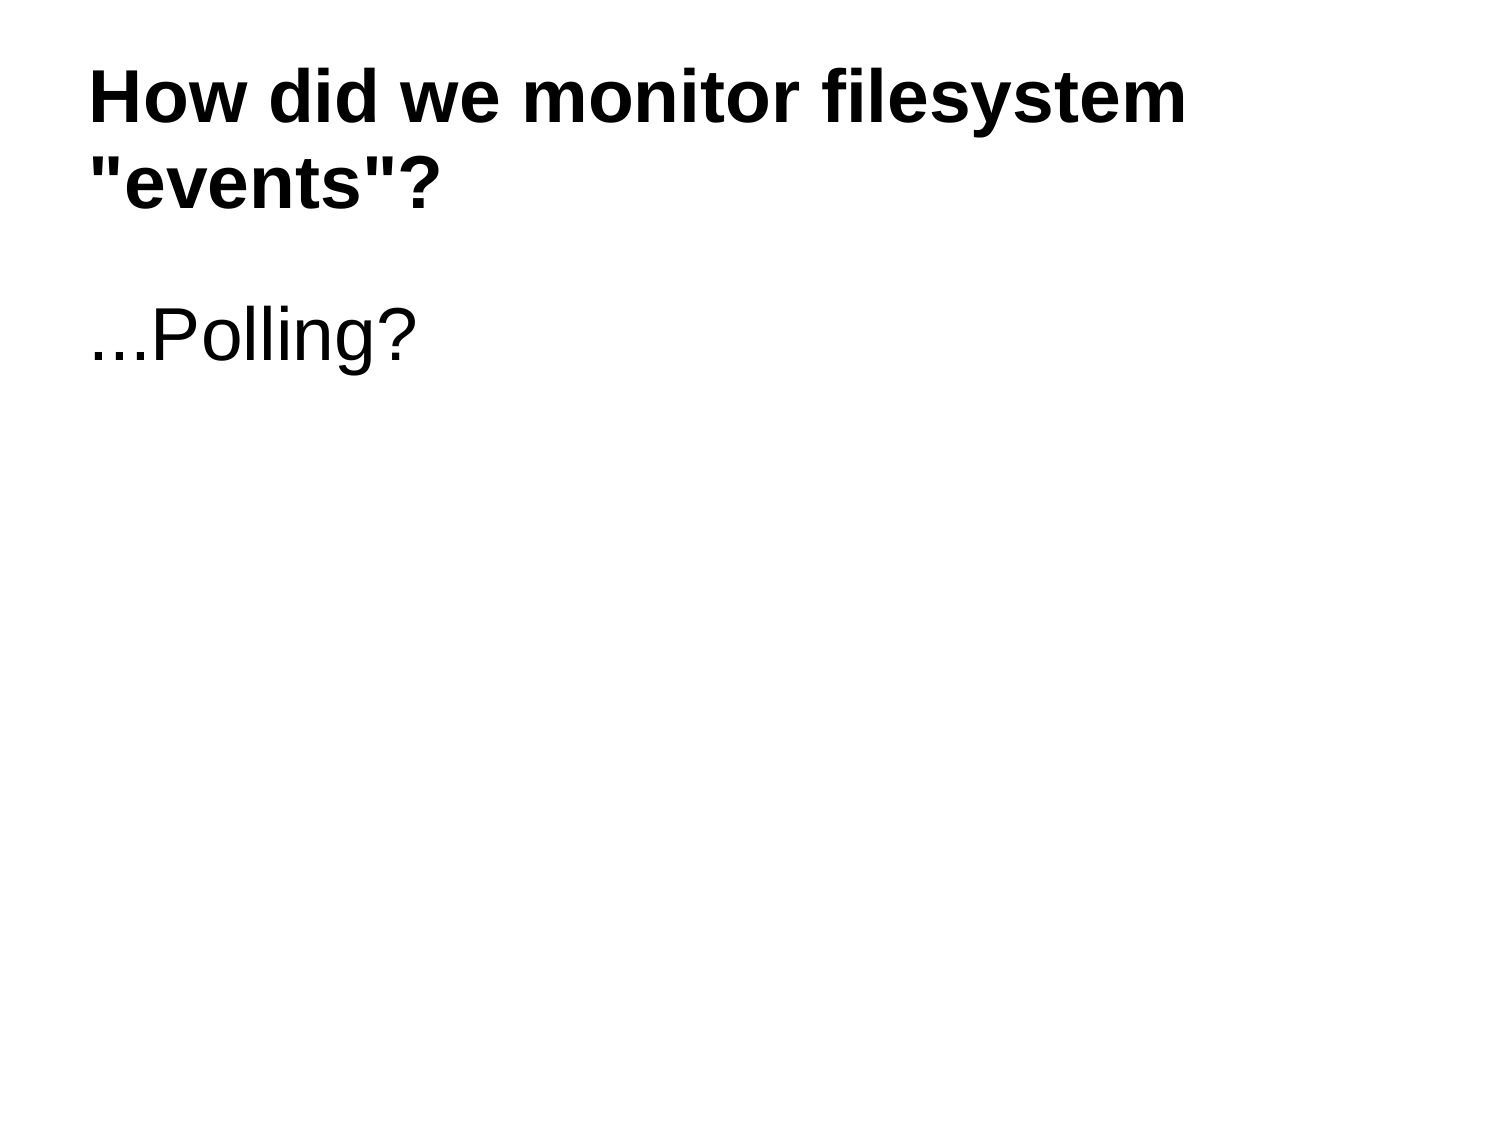

How did we monitor filesystem "events"?
...Polling?